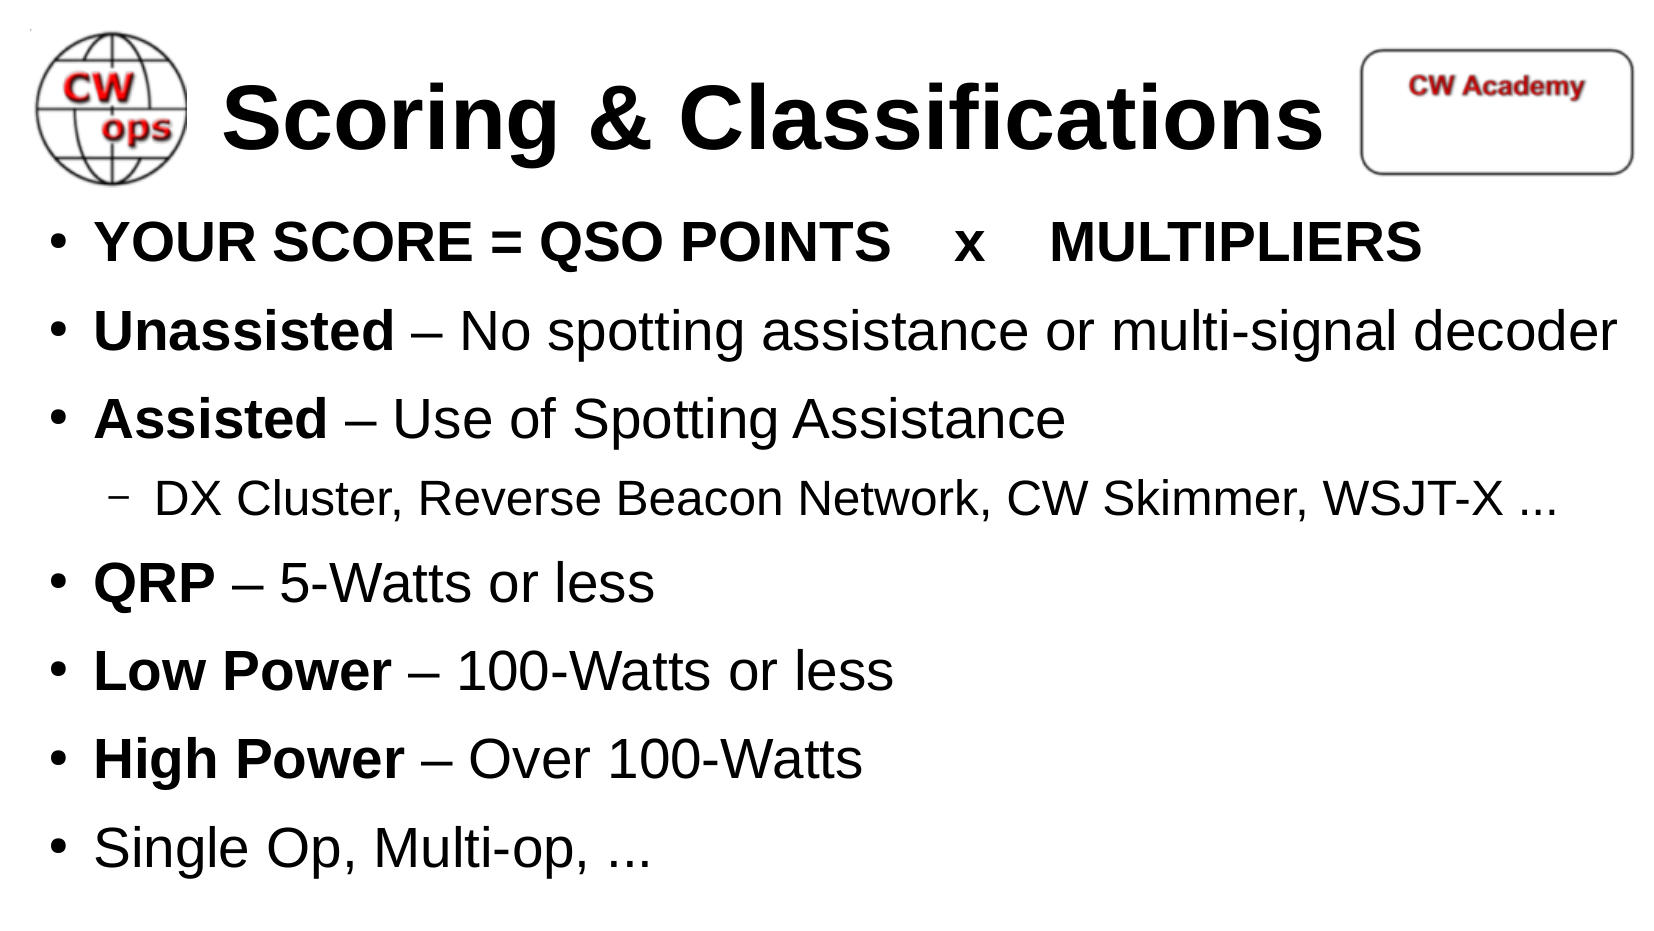

# Scoring & Classifications
YOUR SCORE = QSO POINTS x MULTIPLIERS
Unassisted – No spotting assistance or multi-signal decoder
Assisted – Use of Spotting Assistance
DX Cluster, Reverse Beacon Network, CW Skimmer, WSJT-X ...
QRP – 5-Watts or less
Low Power – 100-Watts or less
High Power – Over 100-Watts
Single Op, Multi-op, ...